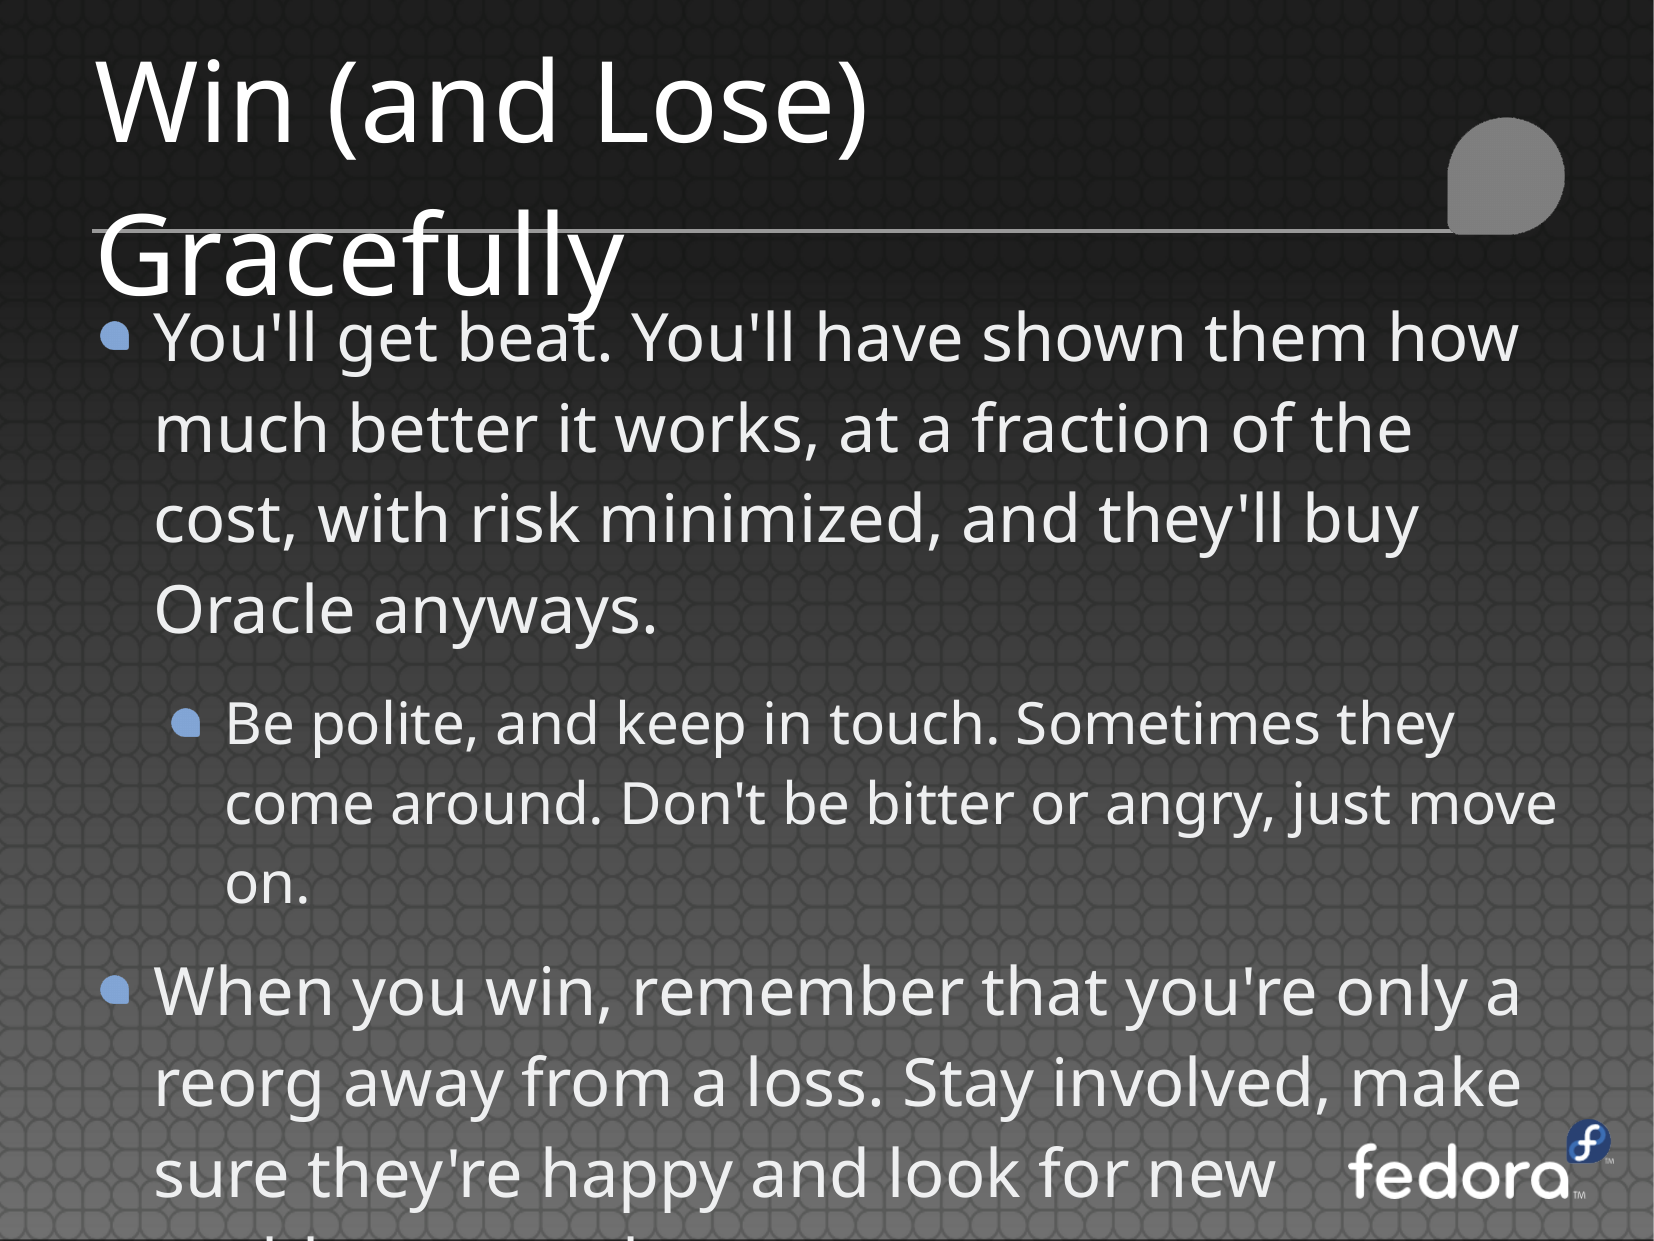

Win (and Lose) Gracefully
# You'll get beat. You'll have shown them how much better it works, at a fraction of the cost, with risk minimized, and they'll buy Oracle anyways.
Be polite, and keep in touch. Sometimes they come around. Don't be bitter or angry, just move on.
When you win, remember that you're only a reorg away from a loss. Stay involved, make sure they're happy and look for new problems to solve.